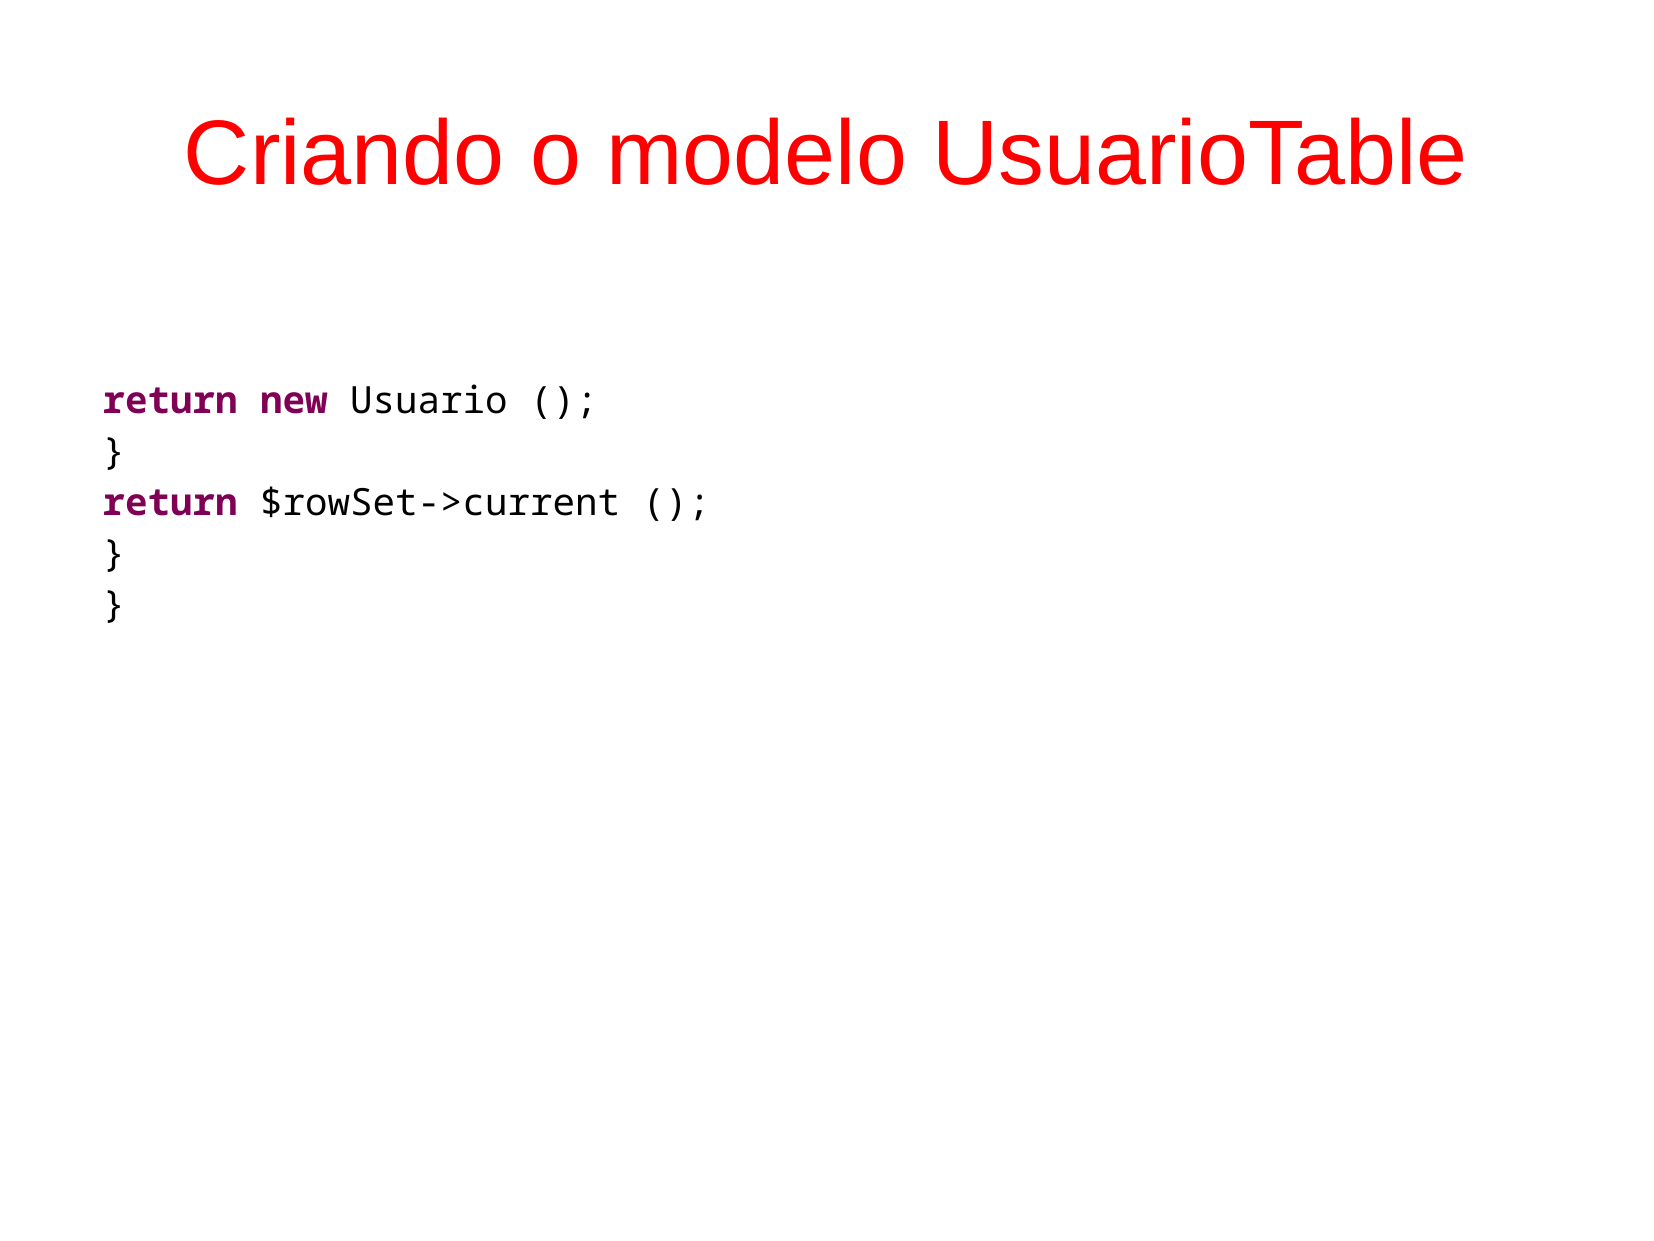

Criando o modelo UsuarioTable
#
return new Usuario ();
}
return $rowSet->current ();
}
}